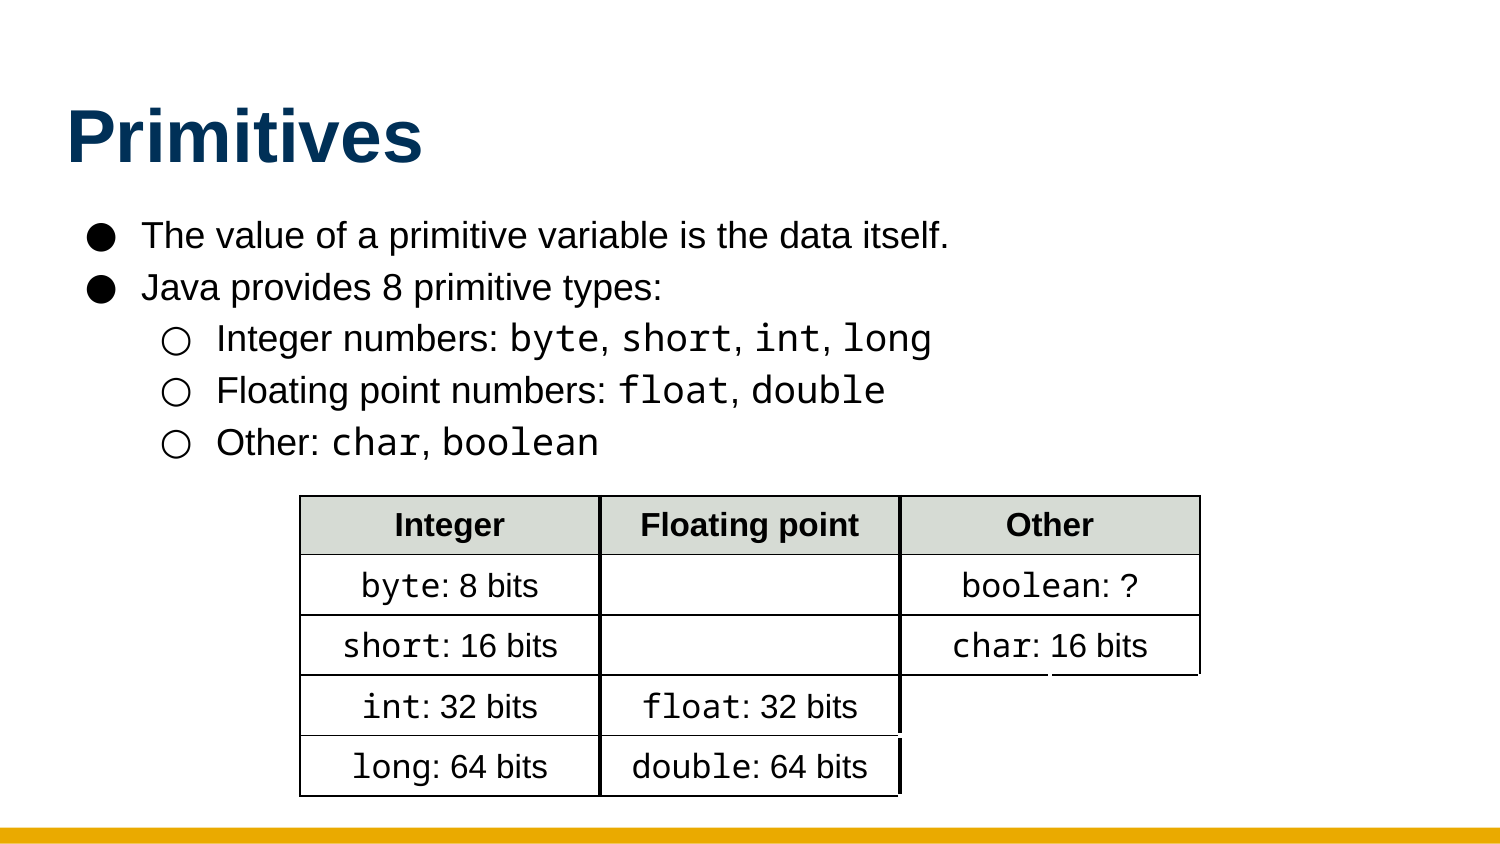

# Primitives
The value of a primitive variable is the data itself.
Java provides 8 primitive types:
Integer numbers: byte, short, int, long
Floating point numbers: float, double
Other: char, boolean
| Integer | Floating point | Other | |
| --- | --- | --- | --- |
| byte: 8 bits | | boolean: ? | |
| short: 16 bits | | char: 16 bits | |
| int: 32 bits | float: 32 bits | | |
| long: 64 bits | double: 64 bits | | |